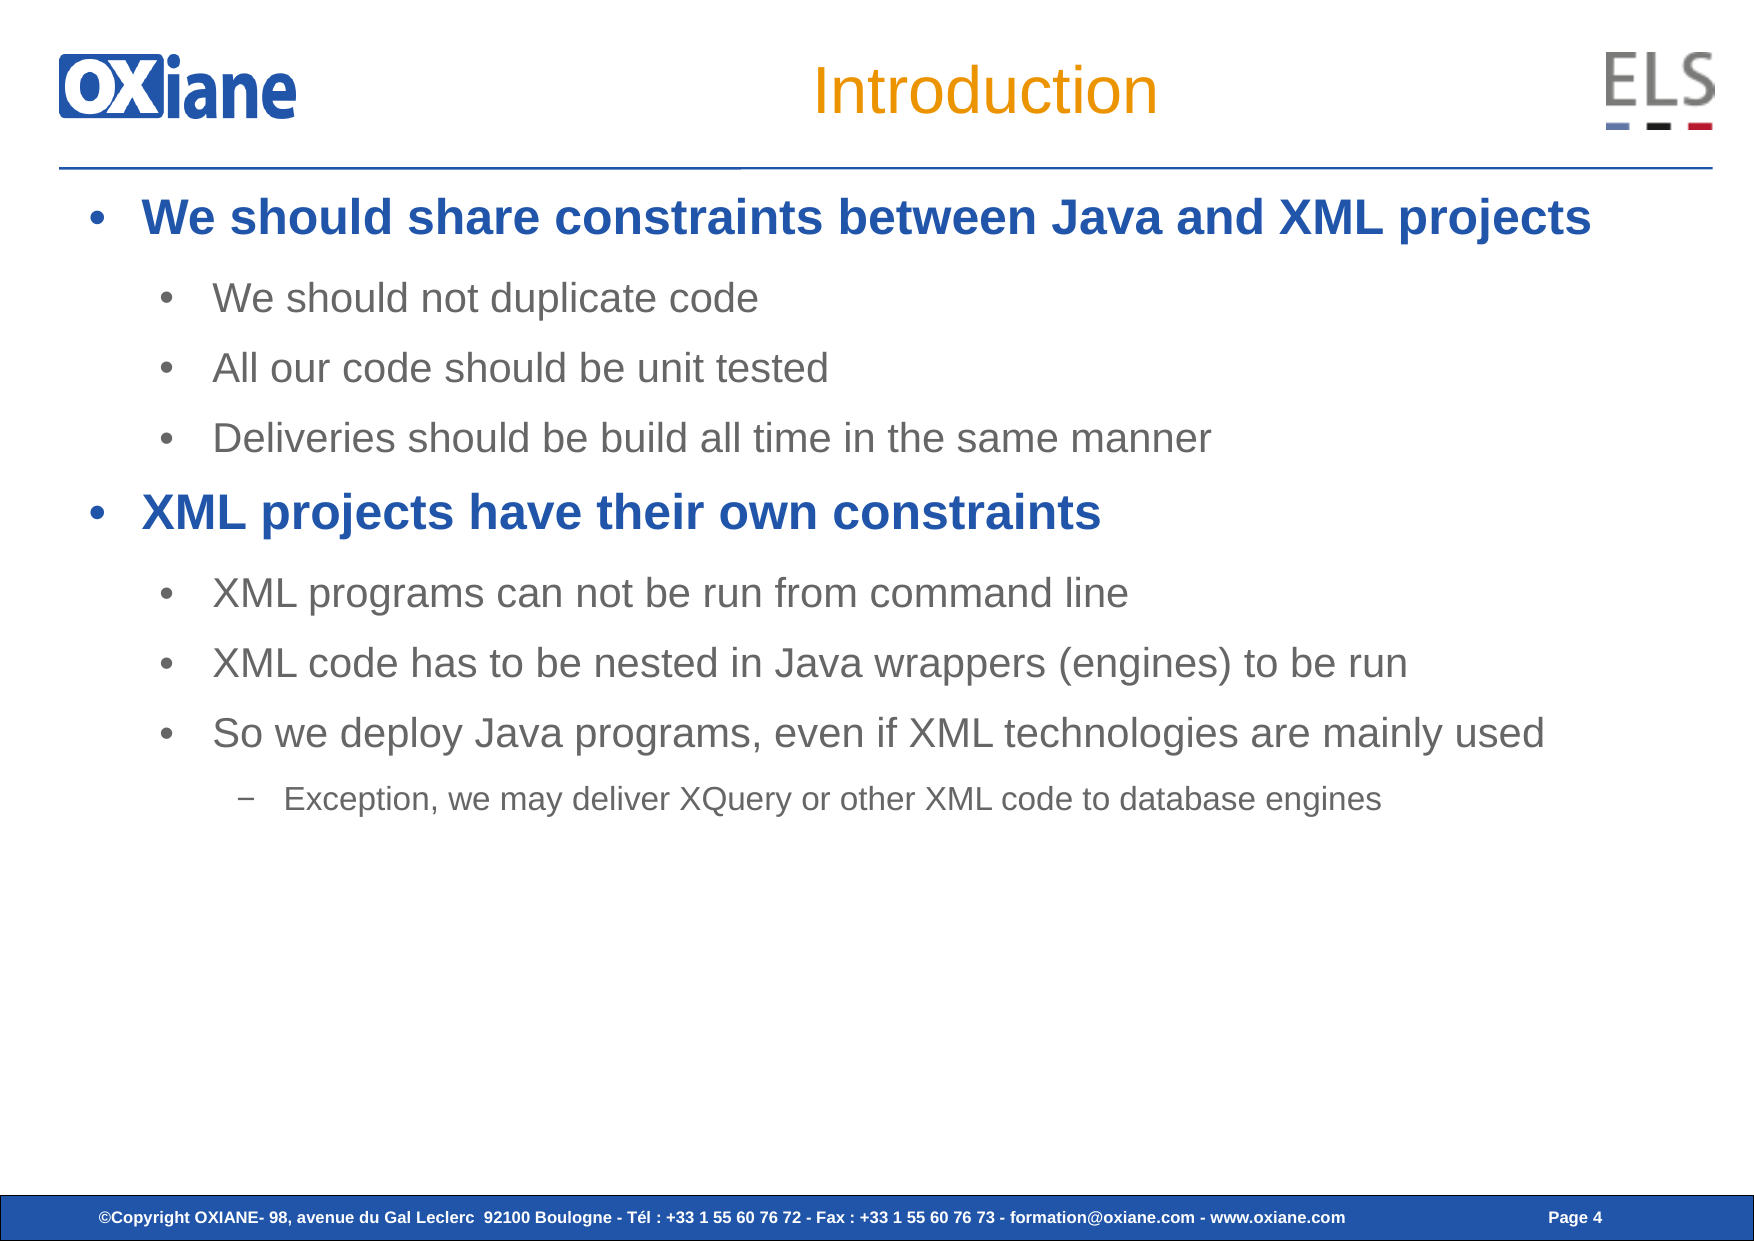

# Introduction
We should share constraints between Java and XML projects
We should not duplicate code
All our code should be unit tested
Deliveries should be build all time in the same manner
XML projects have their own constraints
XML programs can not be run from command line
XML code has to be nested in Java wrappers (engines) to be run
So we deploy Java programs, even if XML technologies are mainly used
Exception, we may deliver XQuery or other XML code to database engines